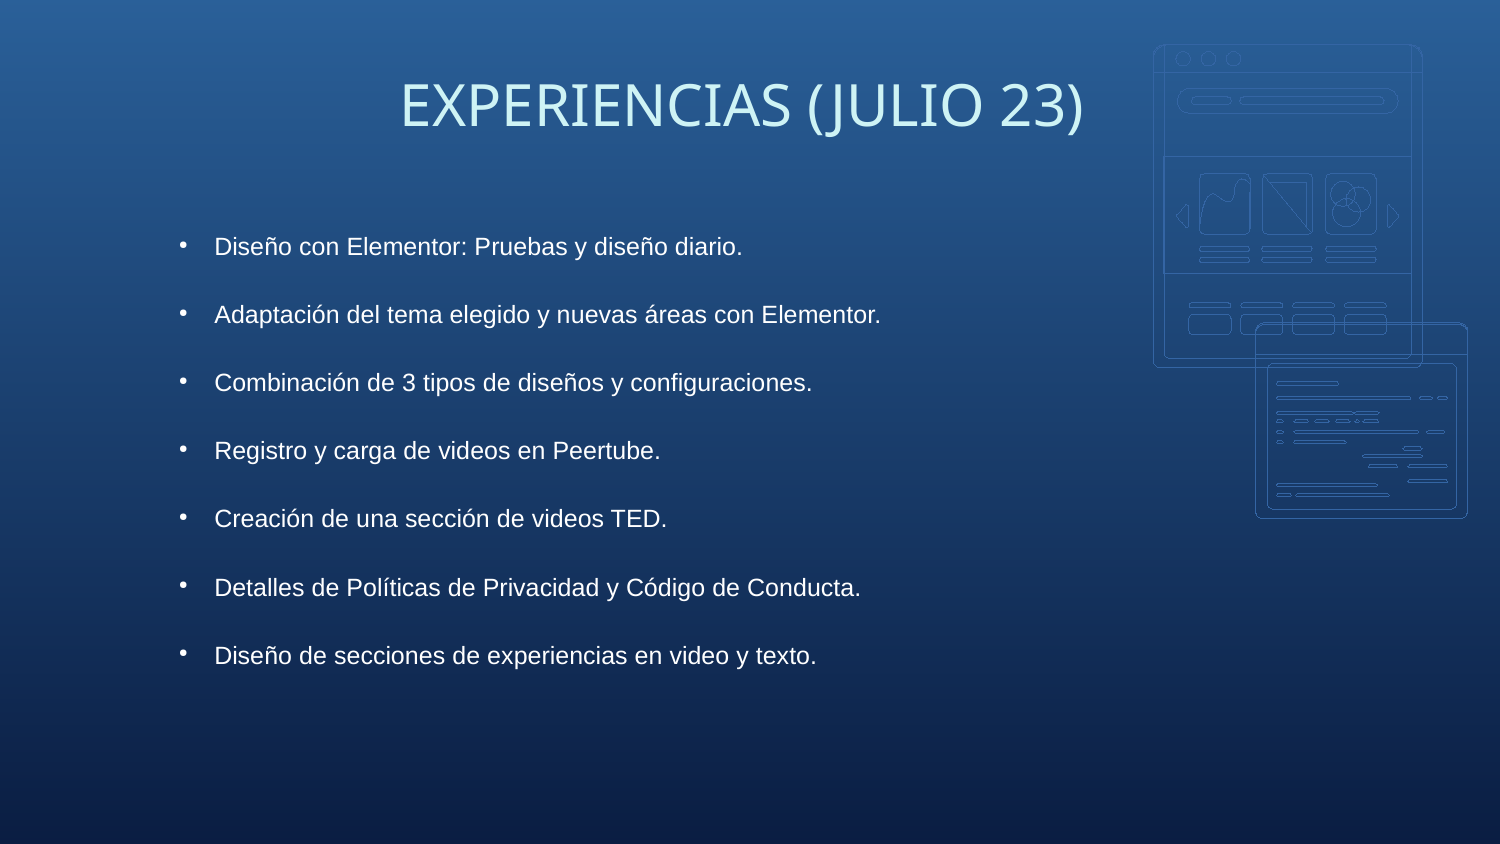

EXPERIENCIAS (JULIO 23)
Diseño con Elementor: Pruebas y diseño diario.
Adaptación del tema elegido y nuevas áreas con Elementor.
Combinación de 3 tipos de diseños y configuraciones.
Registro y carga de videos en Peertube.
Creación de una sección de videos TED.
Detalles de Políticas de Privacidad y Código de Conducta.
Diseño de secciones de experiencias en video y texto.